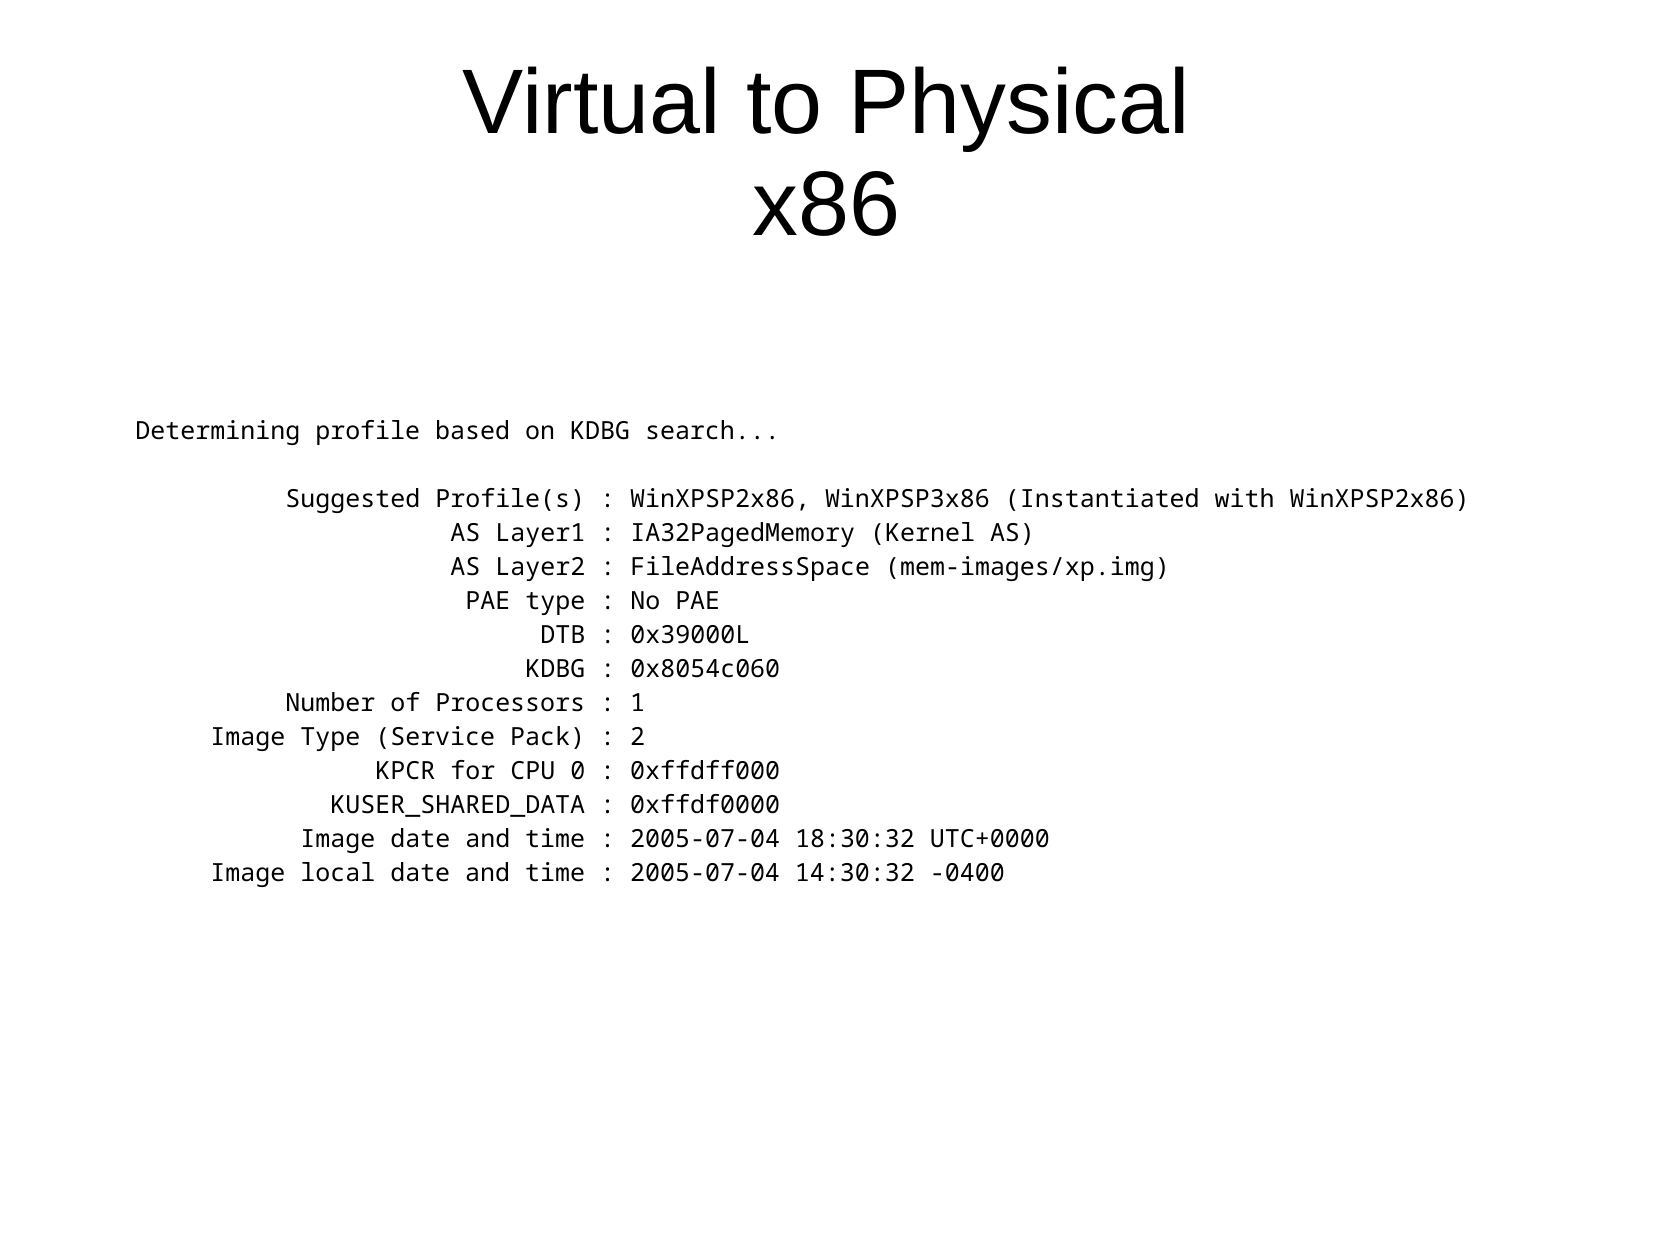

# Virtual to Physical x86
Determining profile based on KDBG search...
 Suggested Profile(s) : WinXPSP2x86, WinXPSP3x86 (Instantiated with WinXPSP2x86)
 AS Layer1 : IA32PagedMemory (Kernel AS)
 AS Layer2 : FileAddressSpace (mem-images/xp.img)
 PAE type : No PAE
 DTB : 0x39000L
 KDBG : 0x8054c060
 Number of Processors : 1
 Image Type (Service Pack) : 2
 KPCR for CPU 0 : 0xffdff000
 KUSER_SHARED_DATA : 0xffdf0000
 Image date and time : 2005-07-04 18:30:32 UTC+0000
 Image local date and time : 2005-07-04 14:30:32 -0400